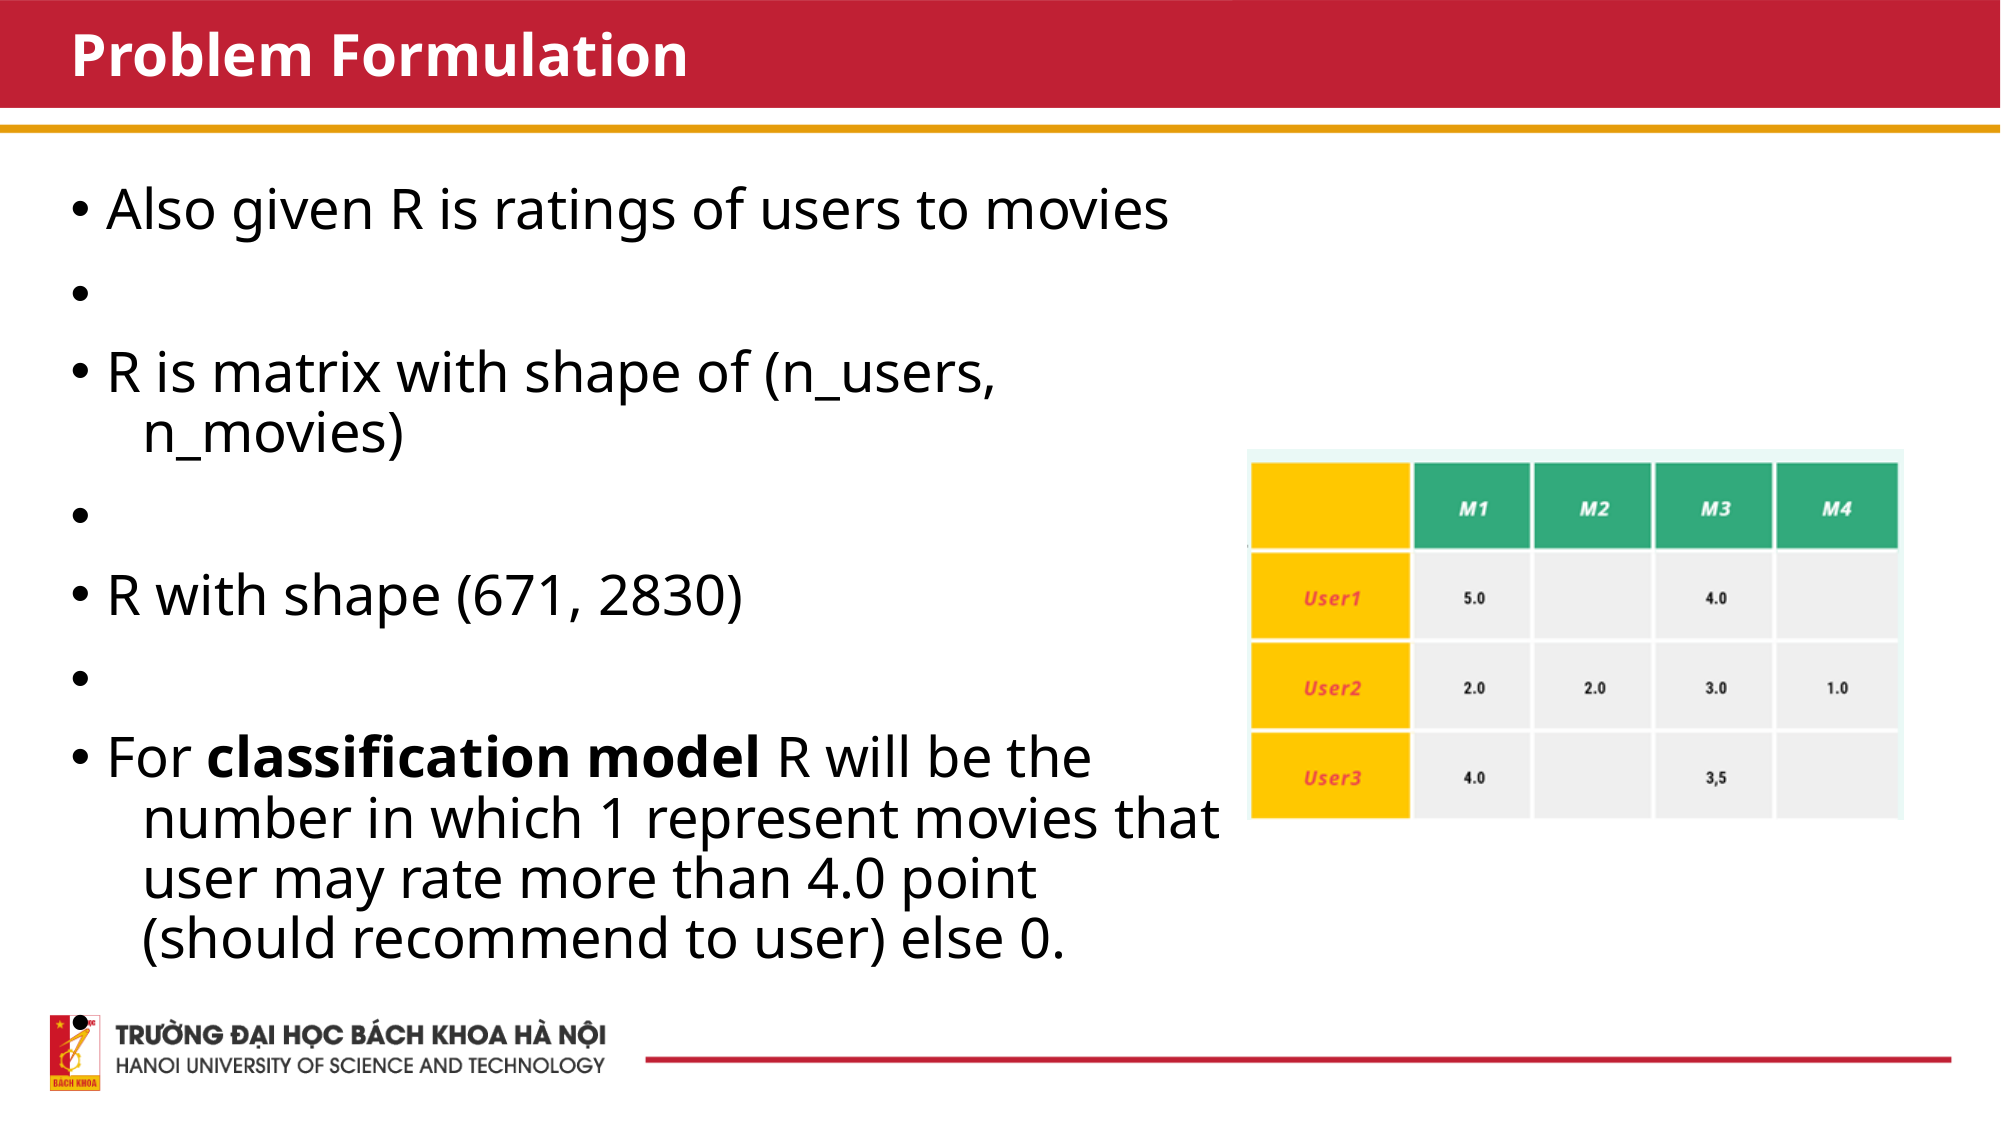

Problem Formulation
# Also given R is ratings of users to movies
R is matrix with shape of (n_users, n_movies)
R with shape (671, 2830)
For classification model R will be the number in which 1 represent movies that user may rate more than 4.0 point (should recommend to user) else 0.